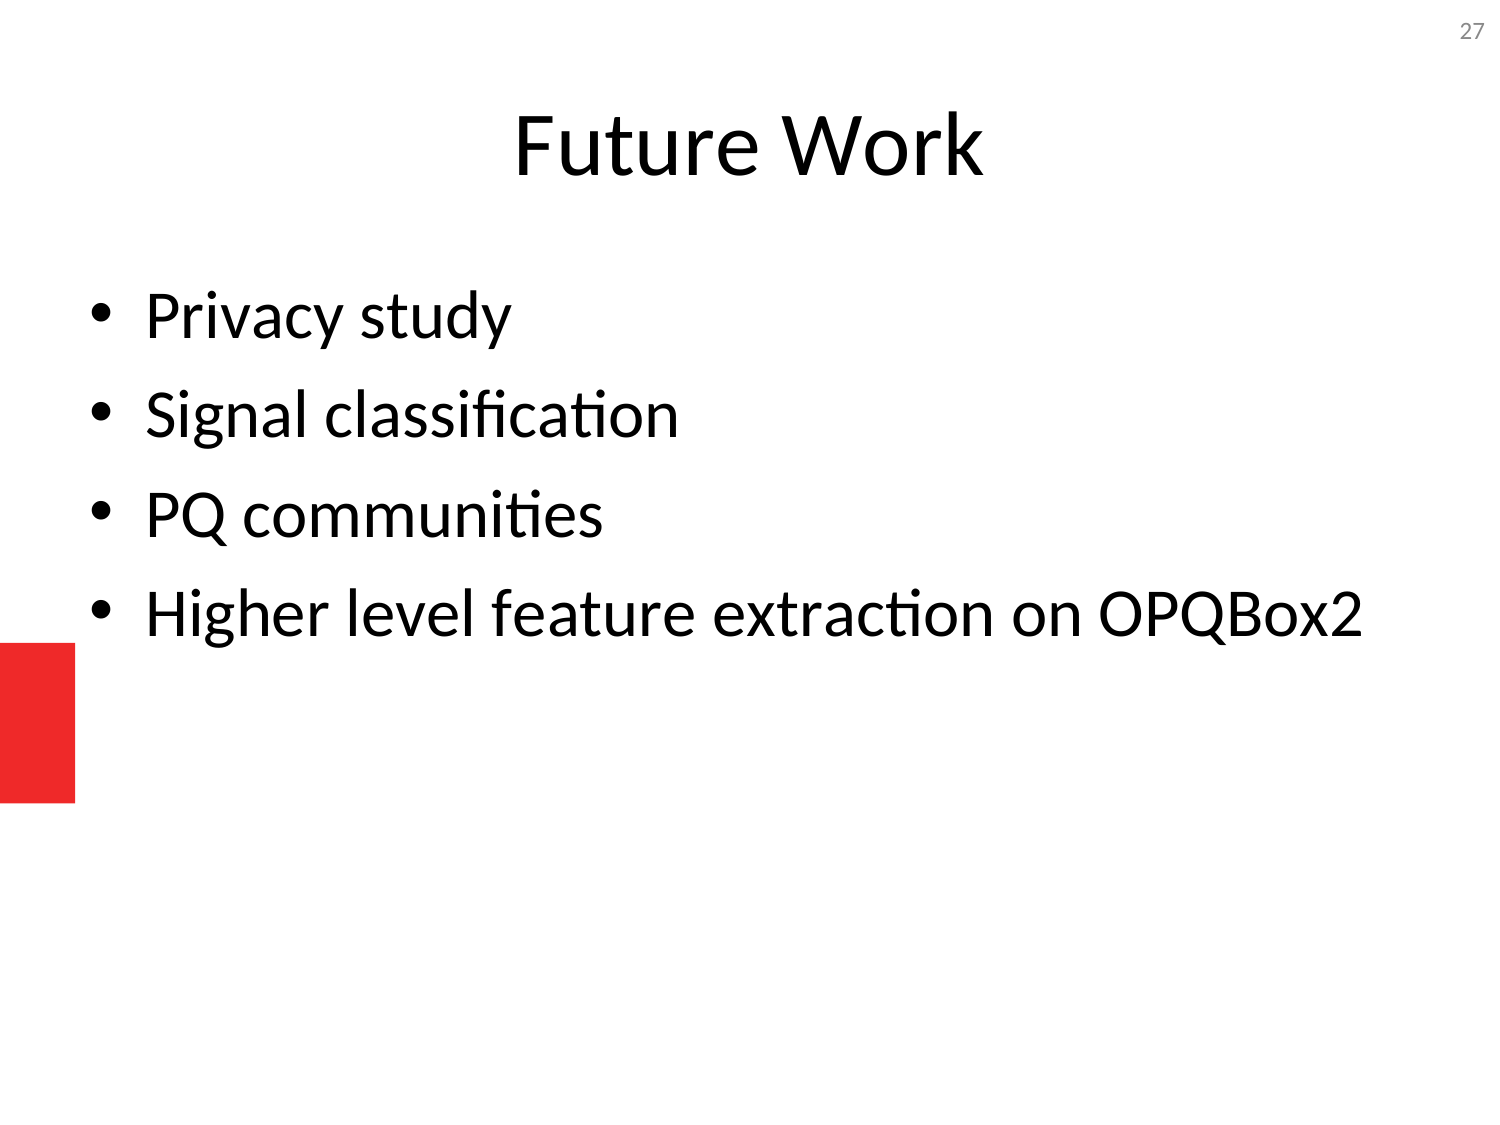

Future Work
Privacy study
Signal classification
PQ communities
Higher level feature extraction on OPQBox2
Room: Fjords 3, 2nd flr